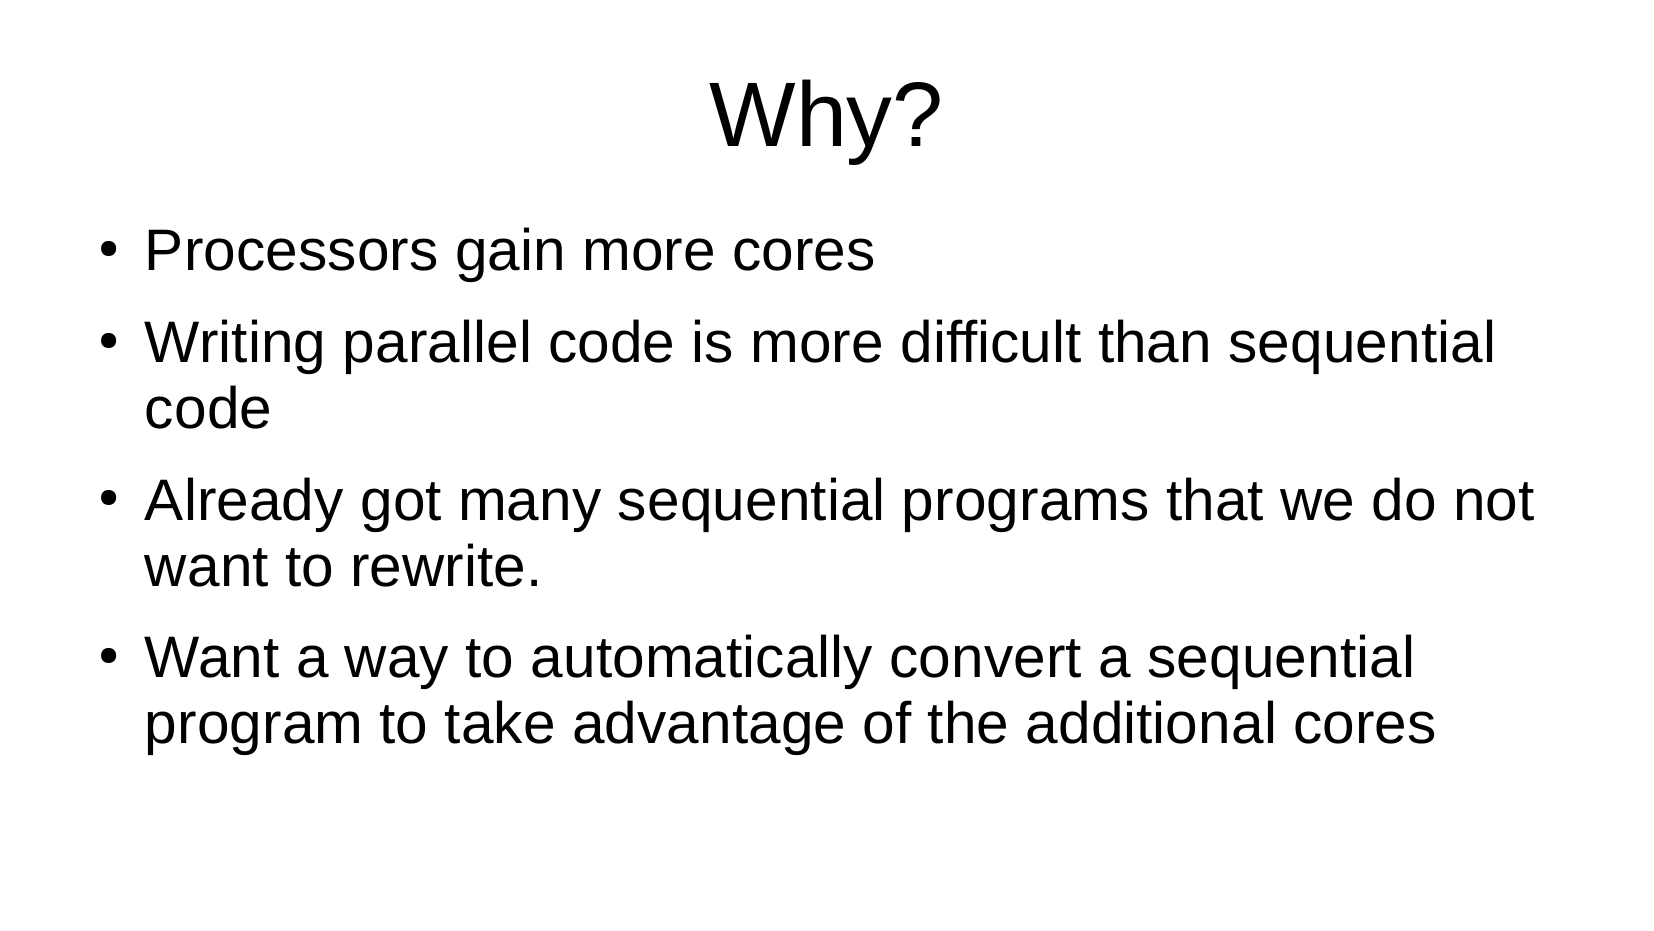

# Why?
Processors gain more cores
Writing parallel code is more difficult than sequential code
Already got many sequential programs that we do not want to rewrite.
Want a way to automatically convert a sequential program to take advantage of the additional cores